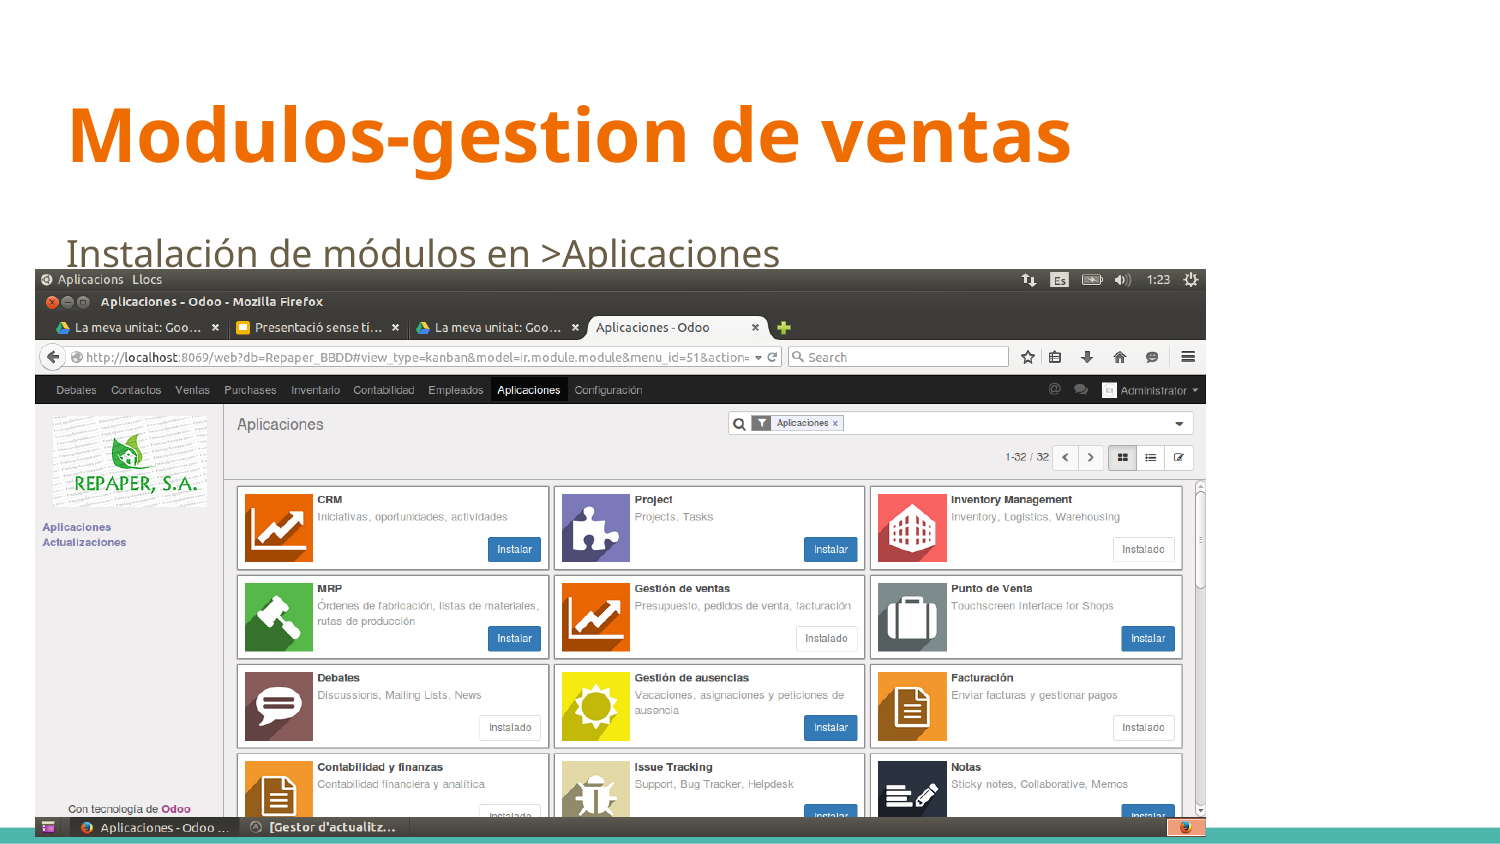

# Modulos-gestion de ventas
Instalación de módulos en >Aplicaciones